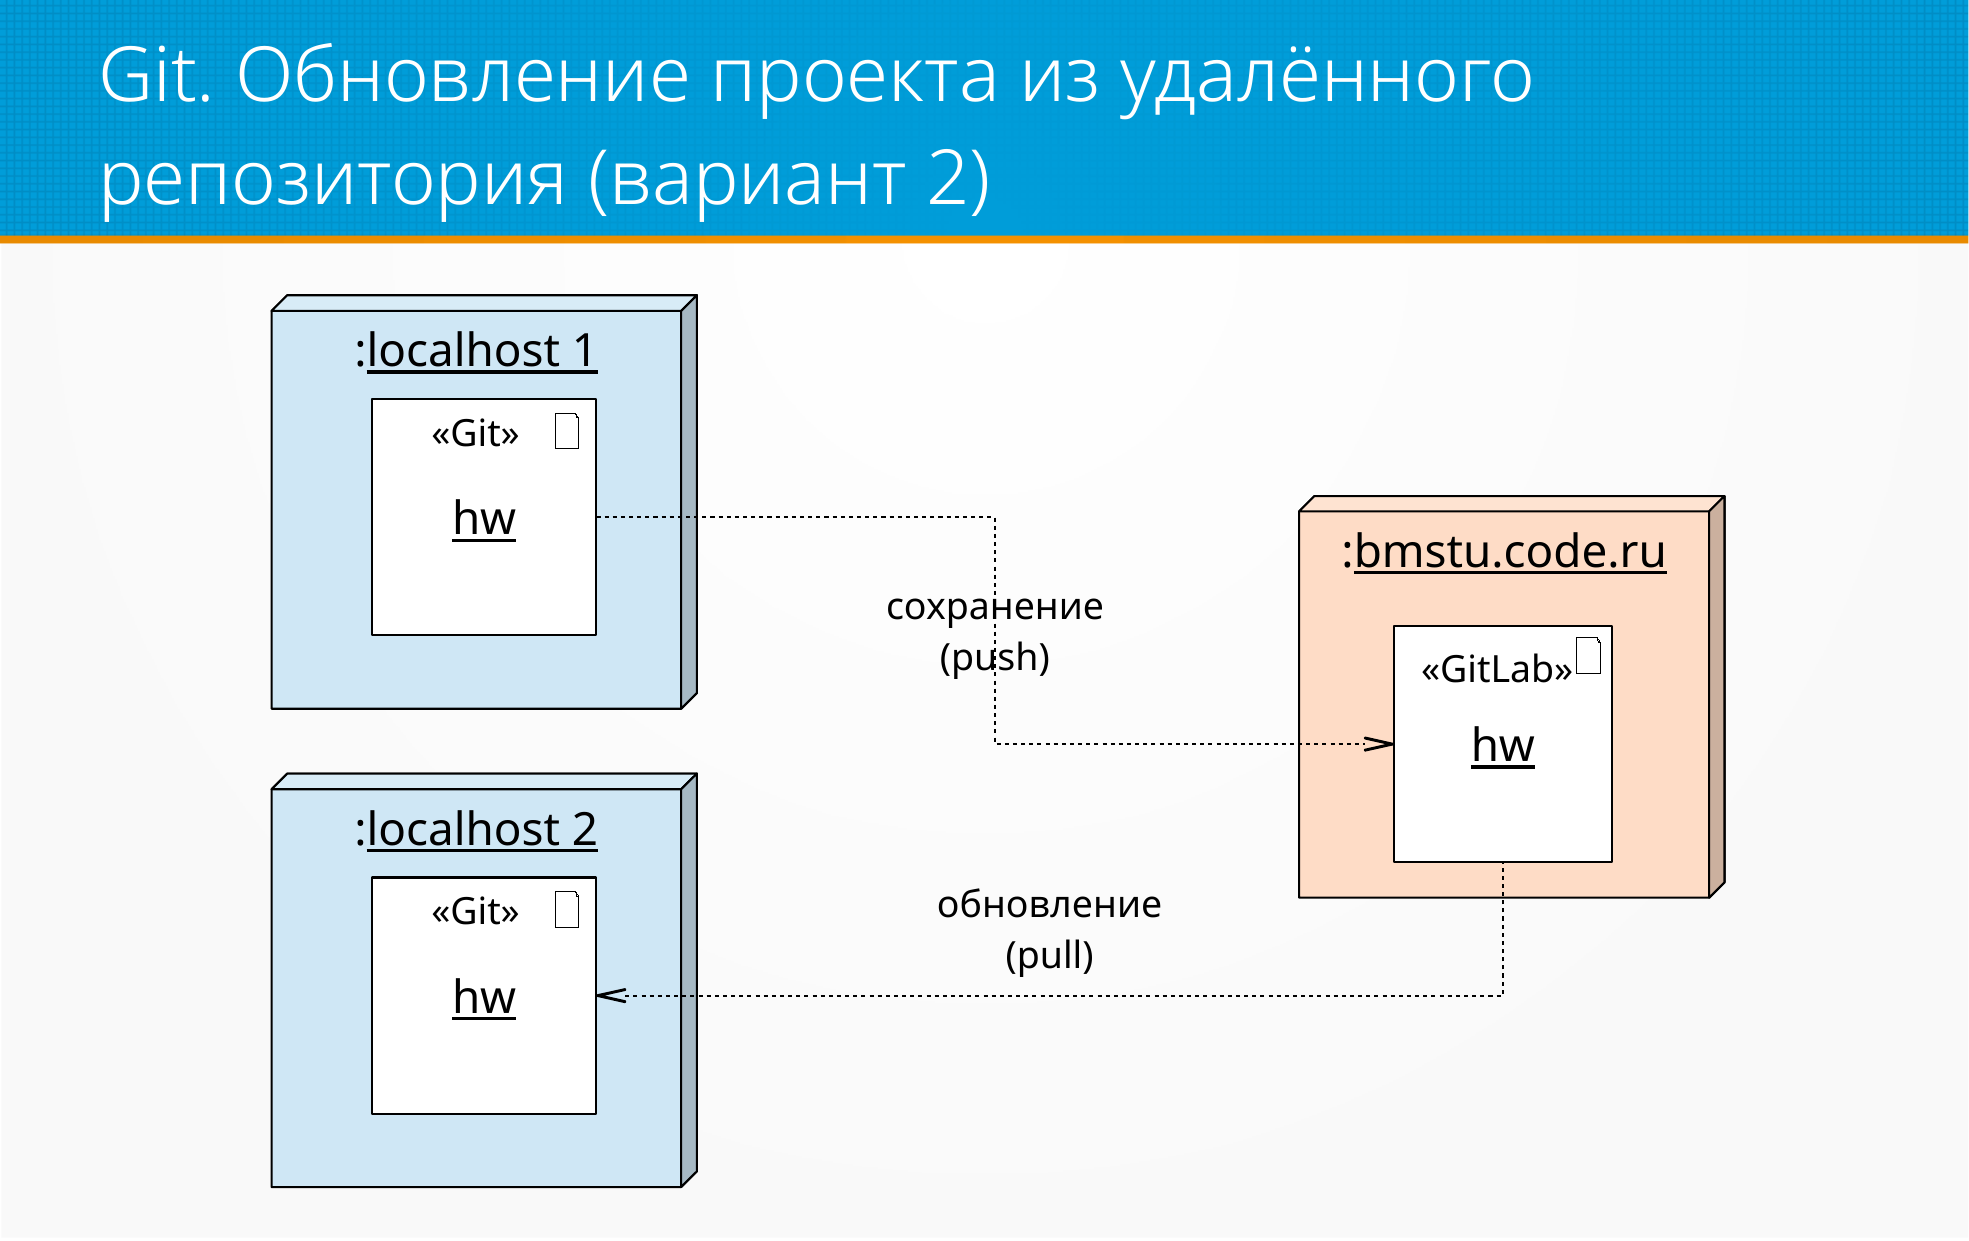

# Git. Обновление проекта из удалённого репозитория (вариант 2)
:localhost 1
hw
«Git»
:bmstu.code.ru
hw
«GitLab»
:localhost 2
hw
«Git»